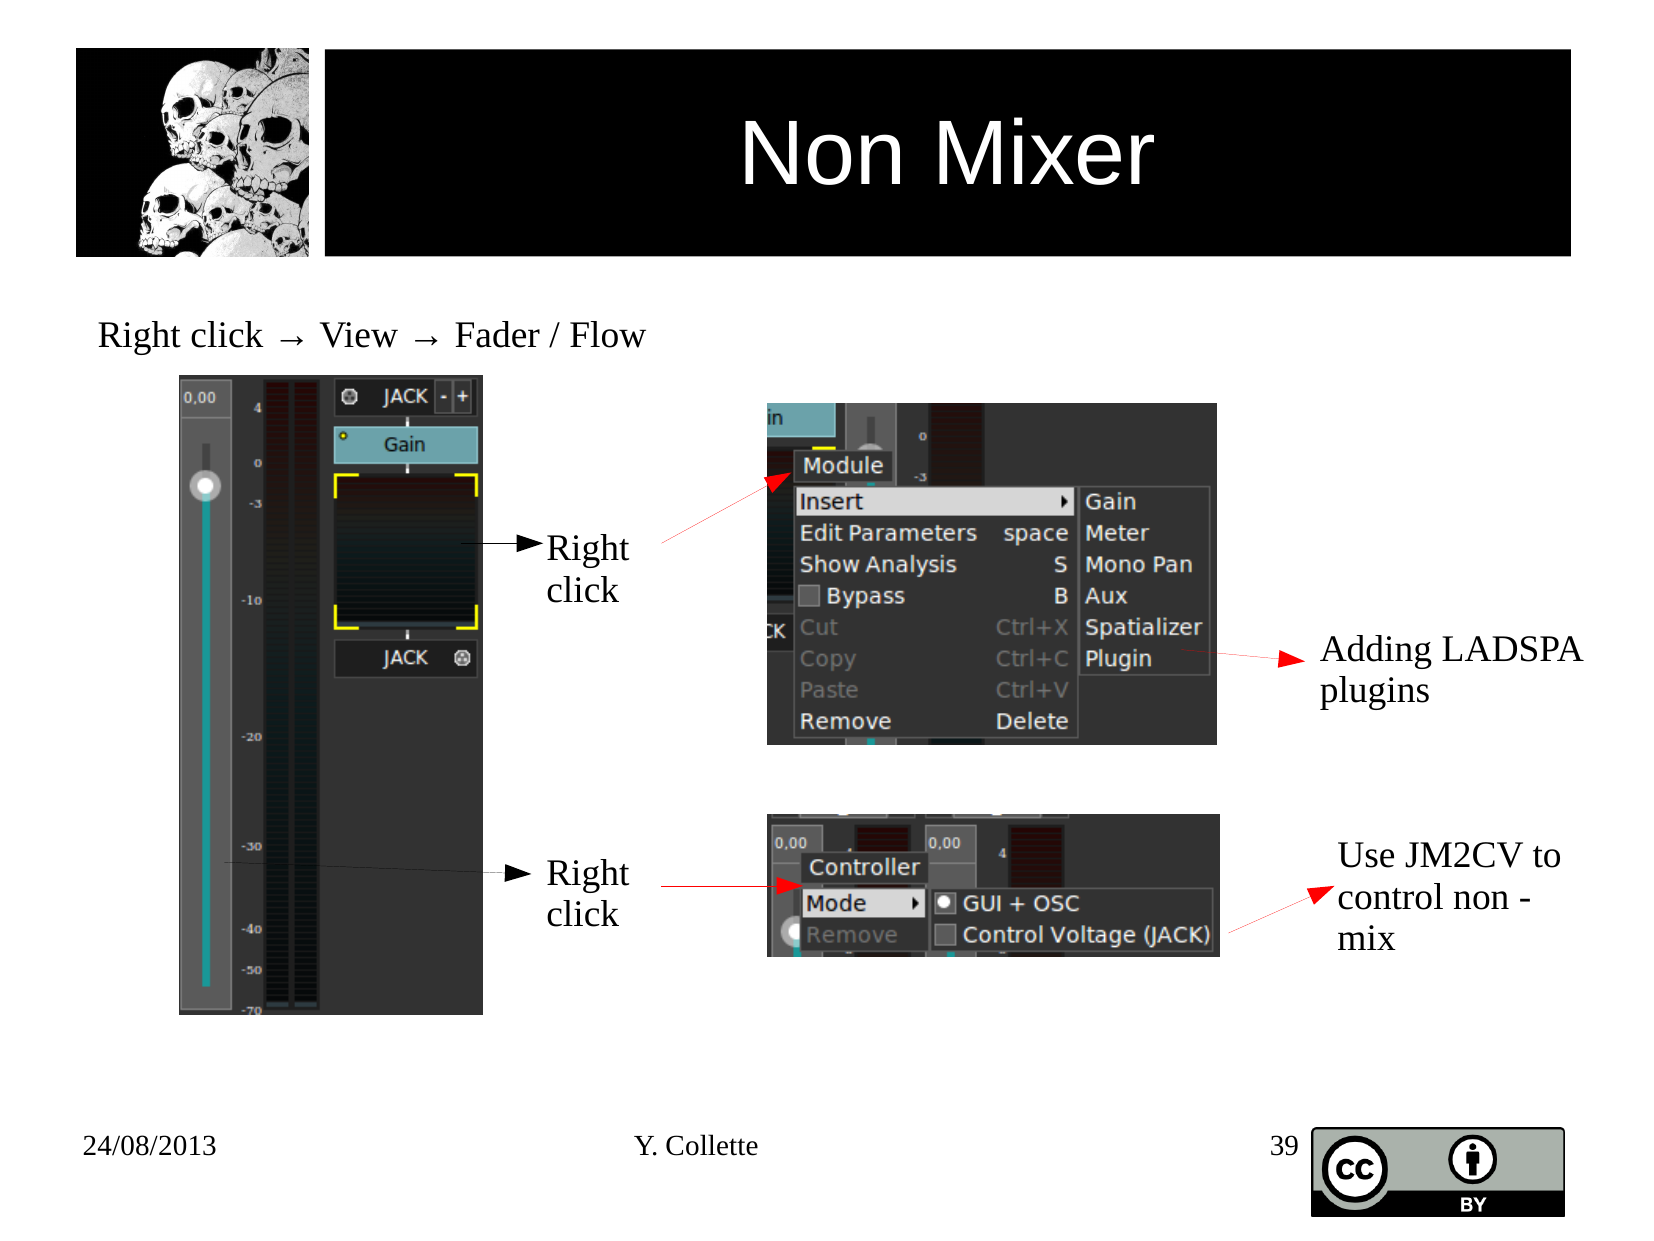

# Non Mixer
Right click → View → Fader / Flow
Right click
Adding LADSPA plugins
Use JM2CV to control non -mix
Right click
Y. Collette
39